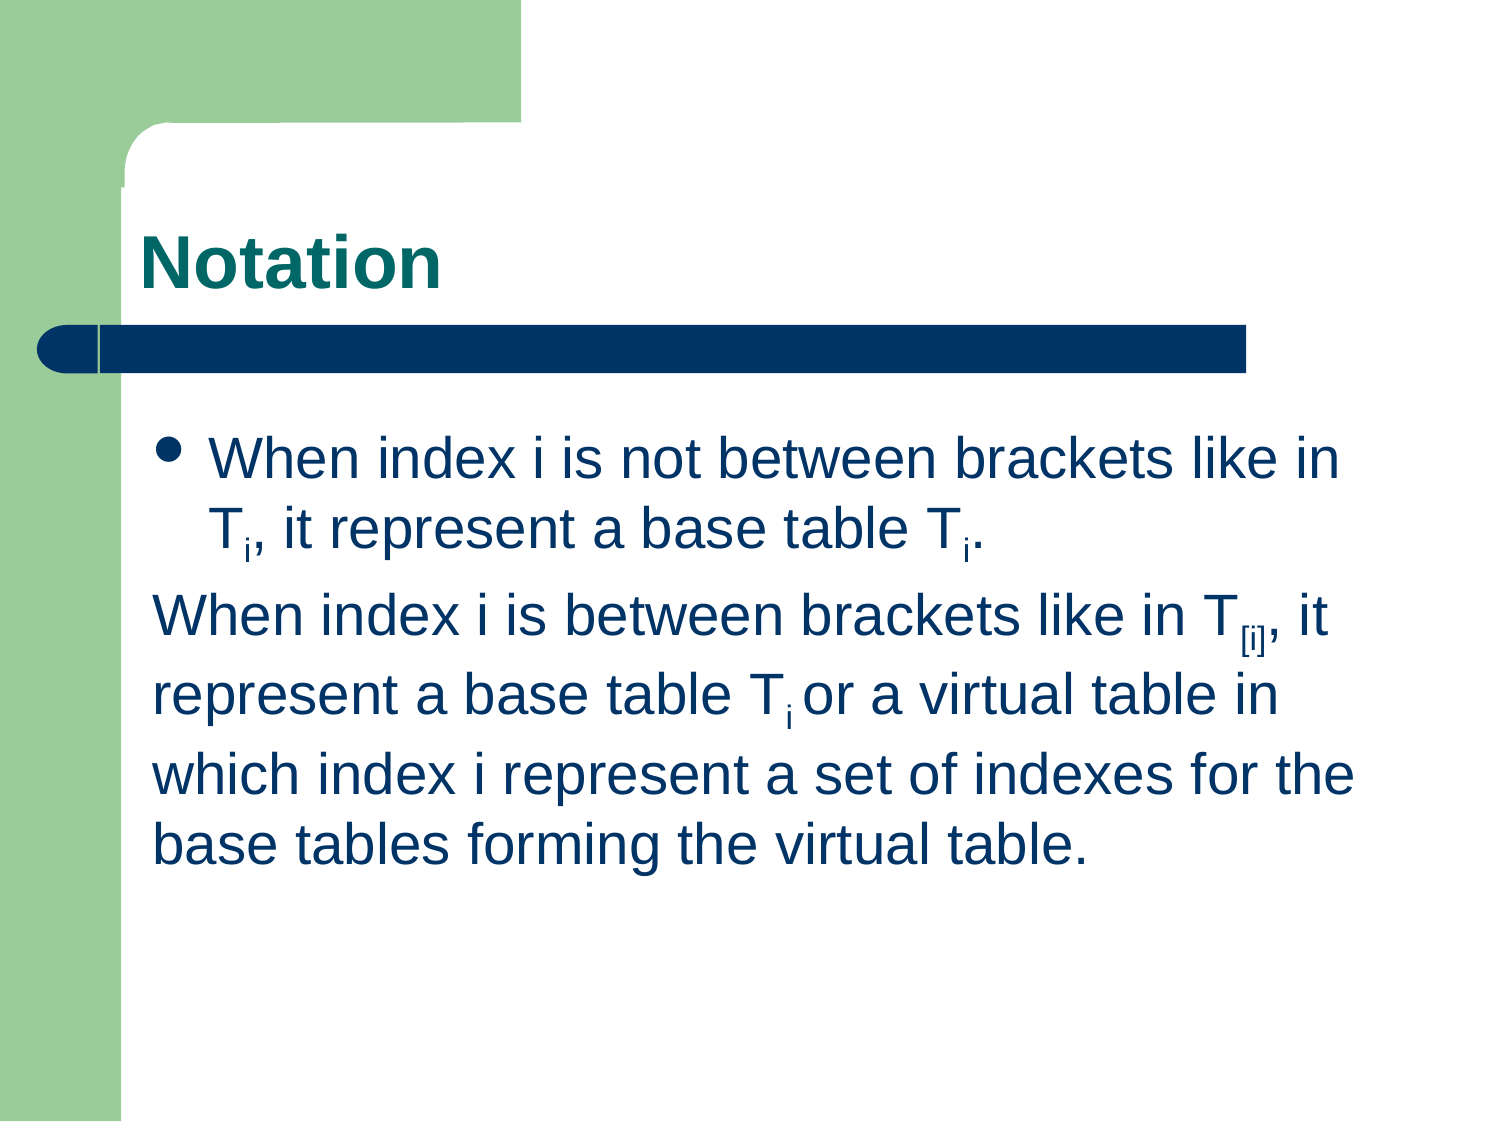

# Notation
When index i is not between brackets like in Ti, it represent a base table Ti.
When index i is between brackets like in T[i], it represent a base table Ti or a virtual table in which index i represent a set of indexes for the base tables forming the virtual table.